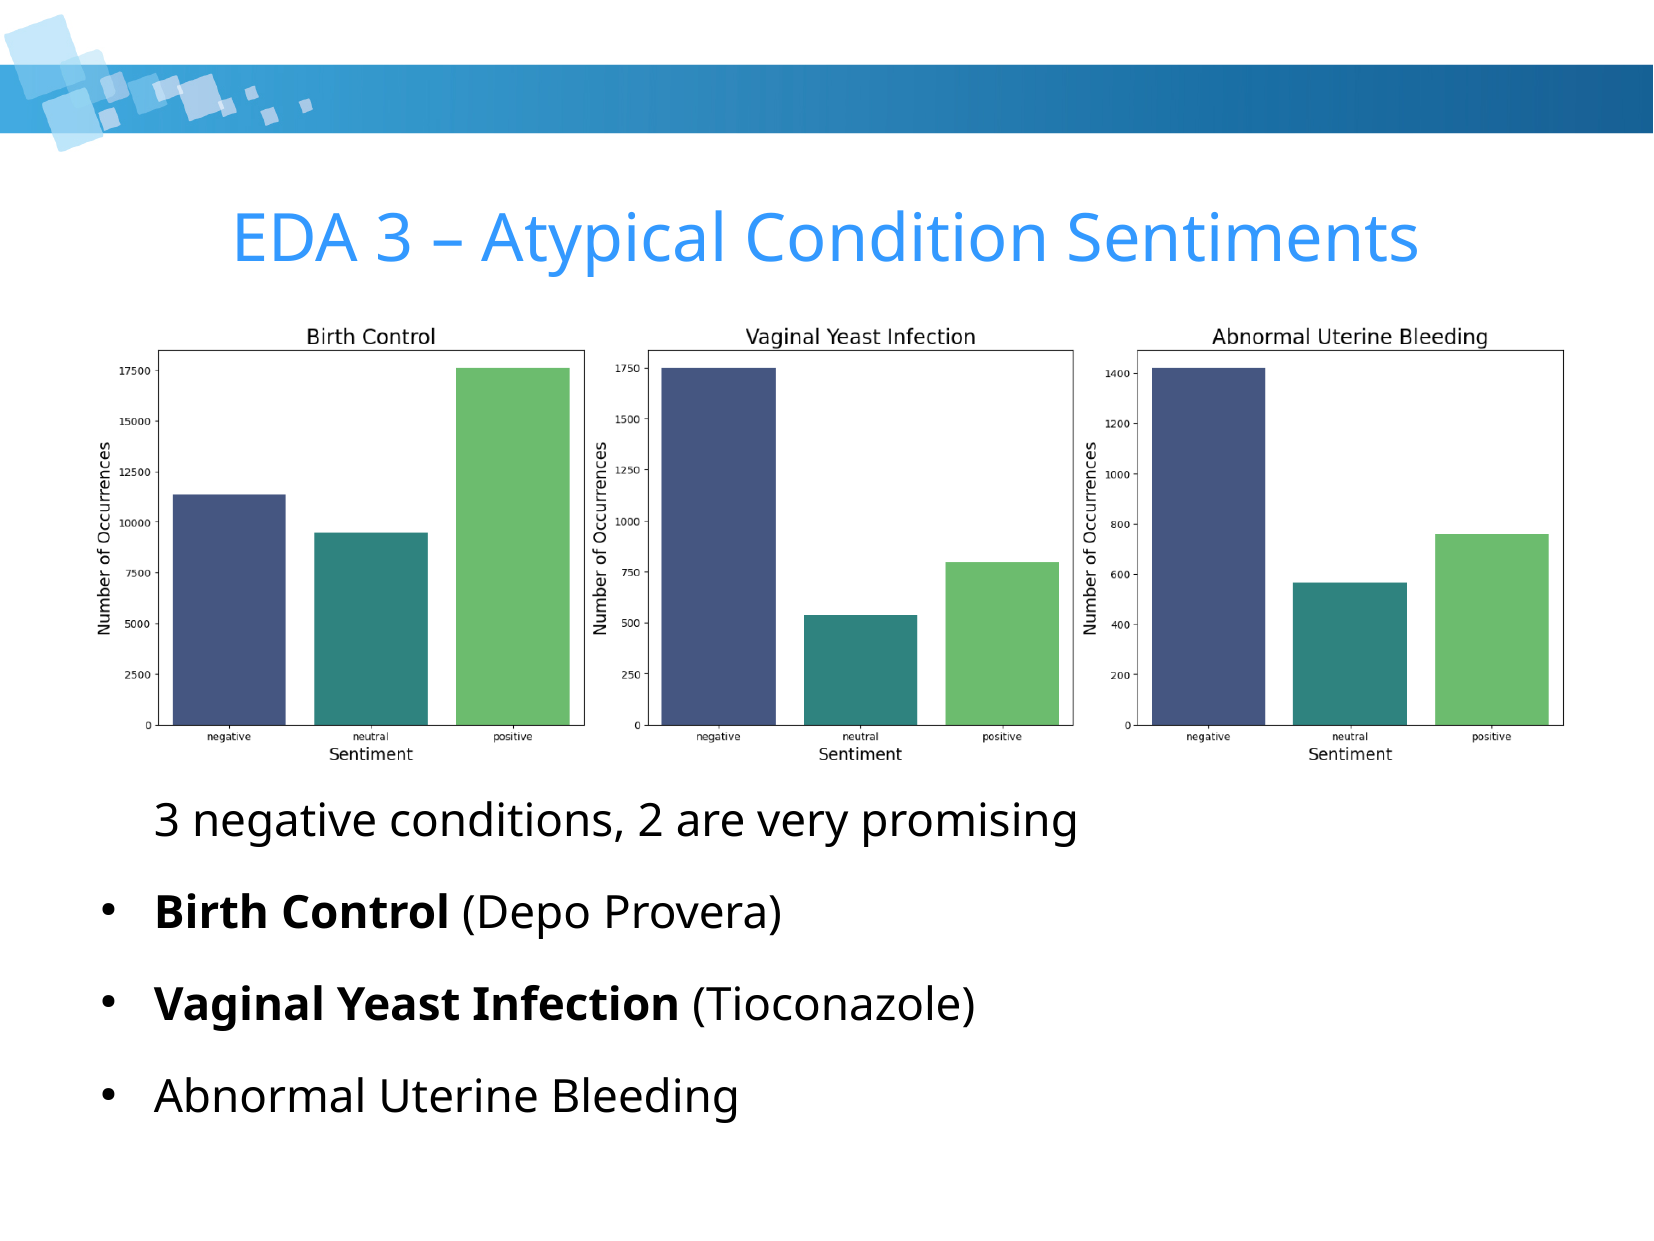

# EDA 3 – Atypical Condition Sentiments
3 negative conditions, 2 are very promising
Birth Control (Depo Provera)
Vaginal Yeast Infection (Tioconazole)
Abnormal Uterine Bleeding